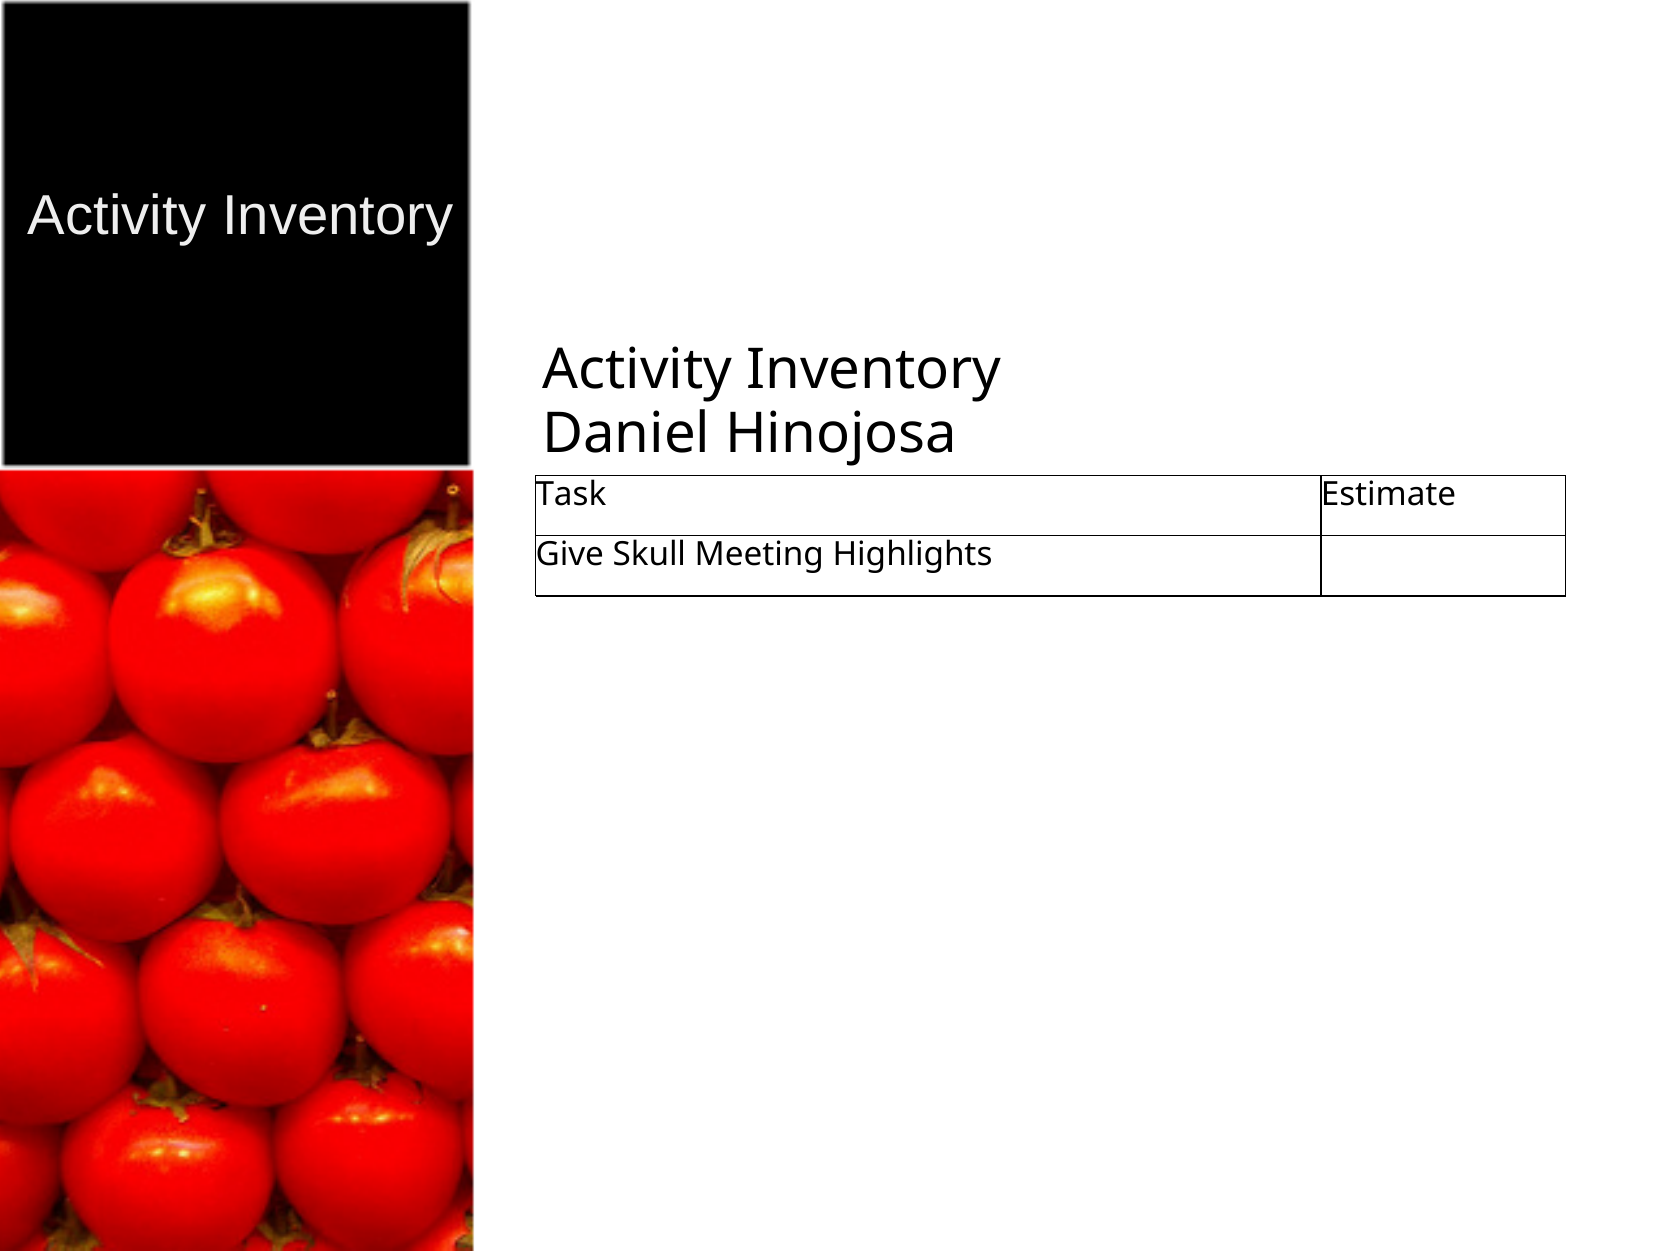

Activity Inventory
Activity Inventory
Daniel Hinojosa
Task
Estimate
Give Skull Meeting Highlights